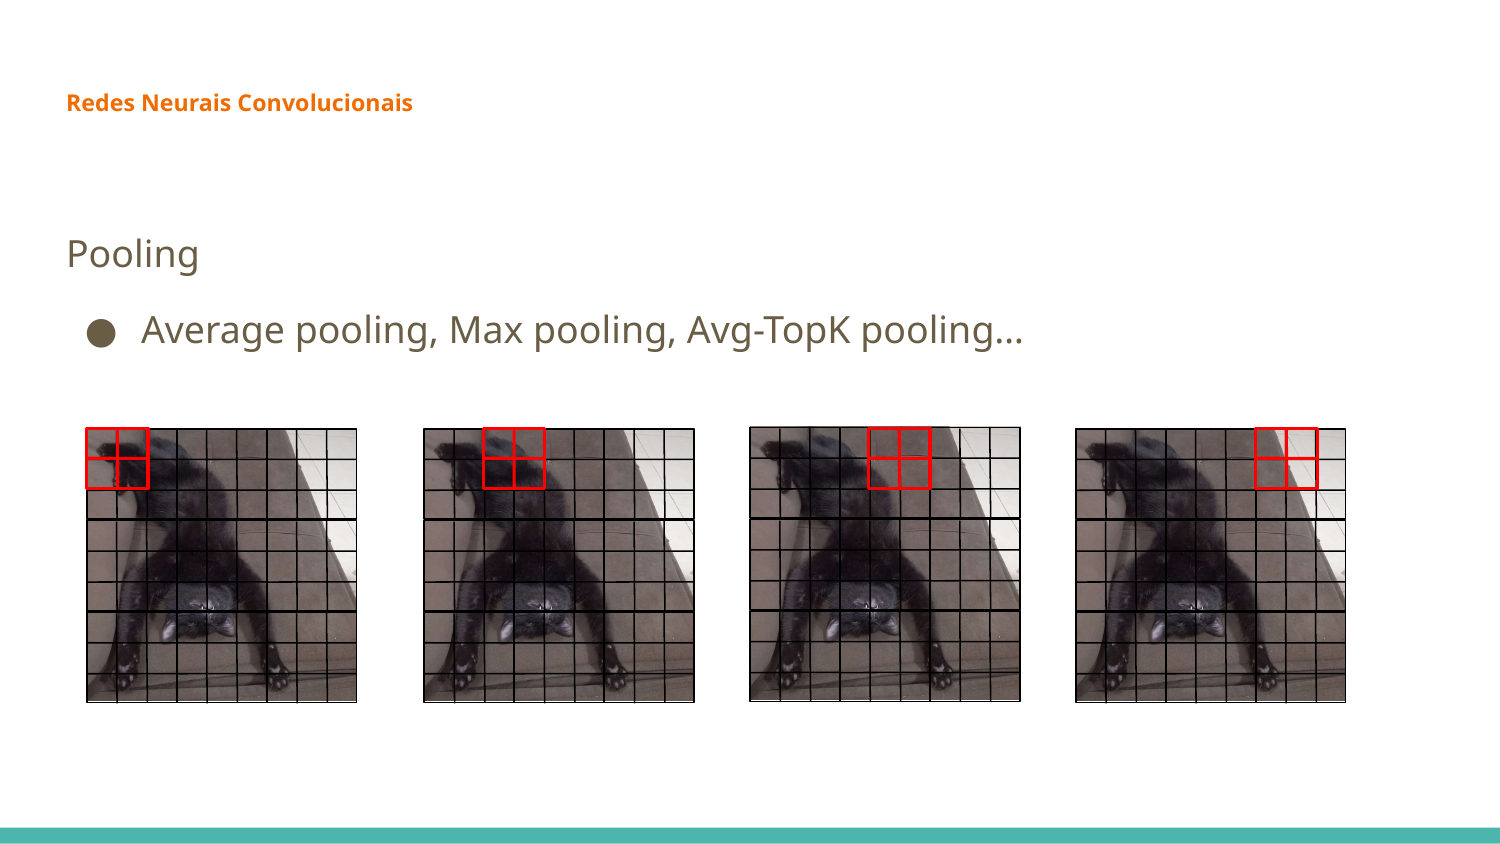

# Redes Neurais Convolucionais
Pooling
Average pooling, Max pooling, Avg-TopK pooling…